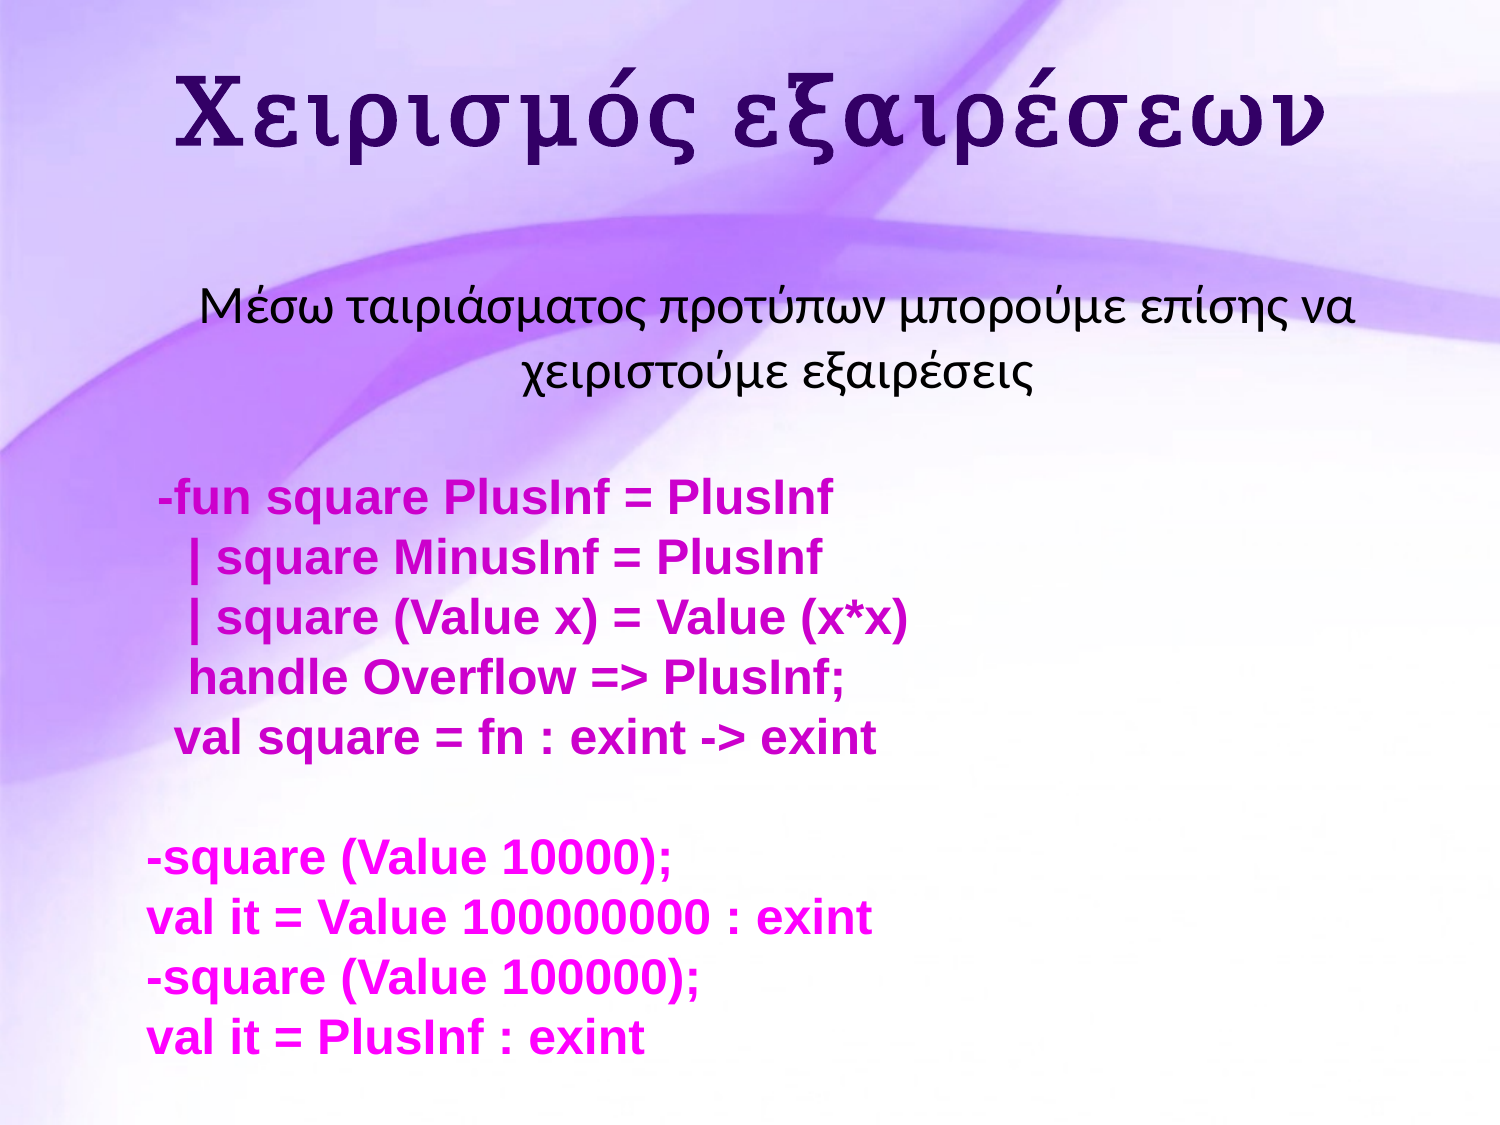

# Χειρισμός εξαιρέσεων
Μέσω ταιριάσματος προτύπων μπορούμε επίσης να χειριστούμε εξαιρέσεις
 -fun square PlusInf = PlusInf
 | square MinusInf = PlusInf
 | square (Value x) = Value (x*x)
 handle Overflow => PlusInf;
 val square = fn : exint -> exint
-square (Value 10000);
val it = Value 100000000 : exint
-square (Value 100000);
val it = PlusInf : exint